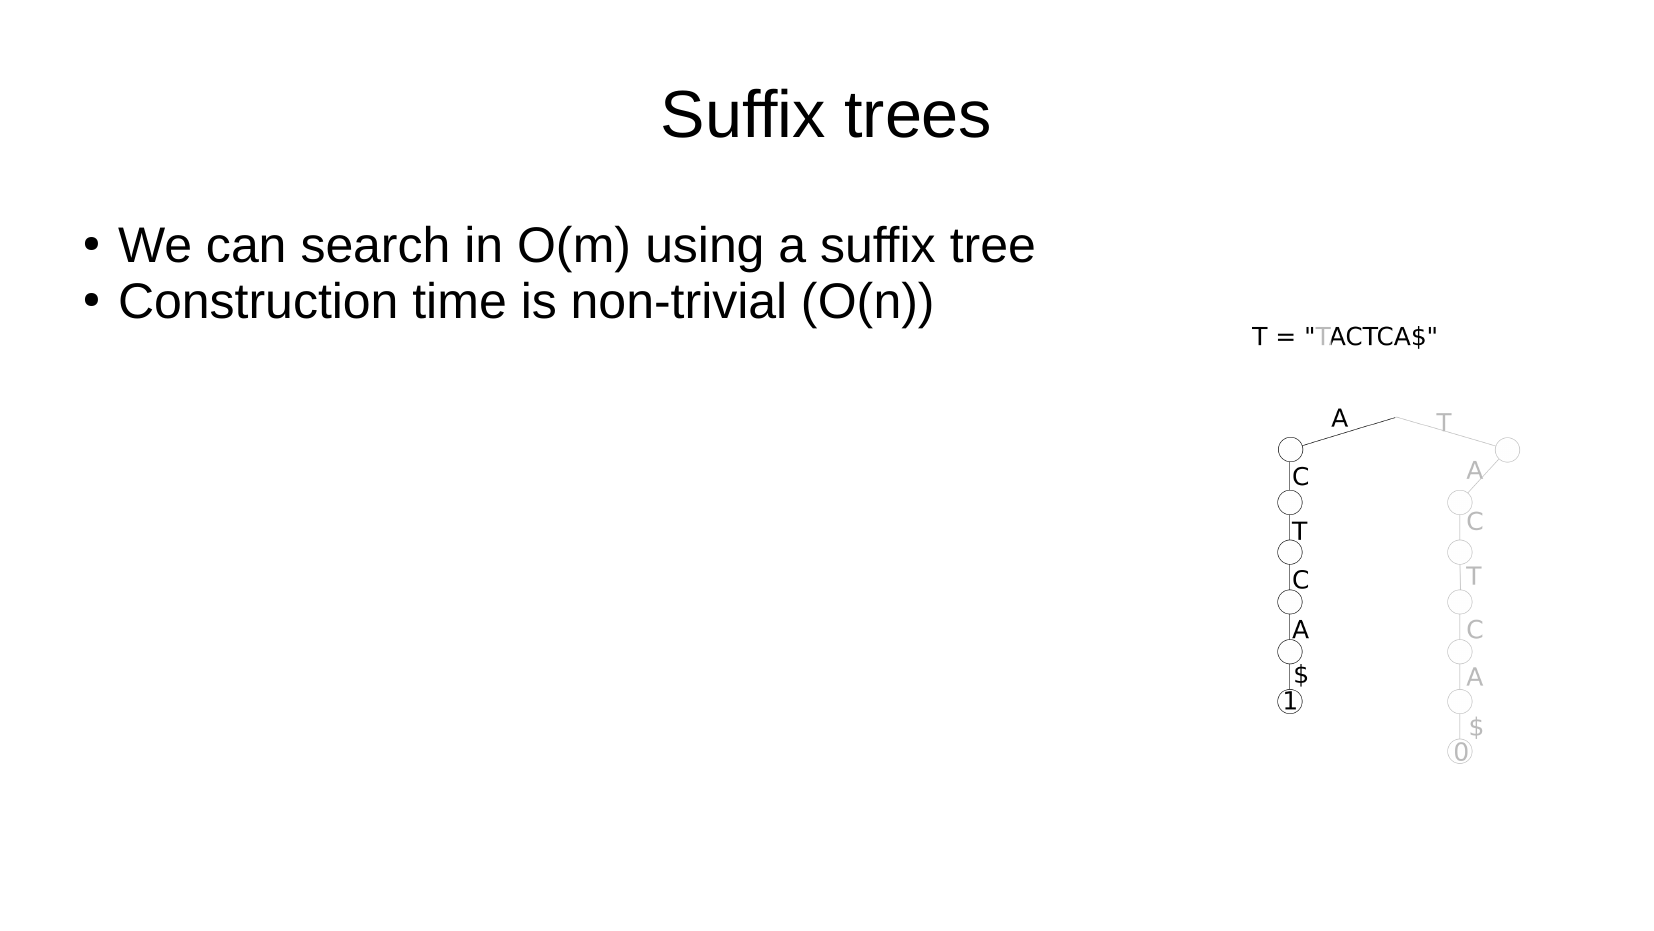

# Suffix trees
We can search in O(m) using a suffix tree
Construction time is non-trivial (O(n))